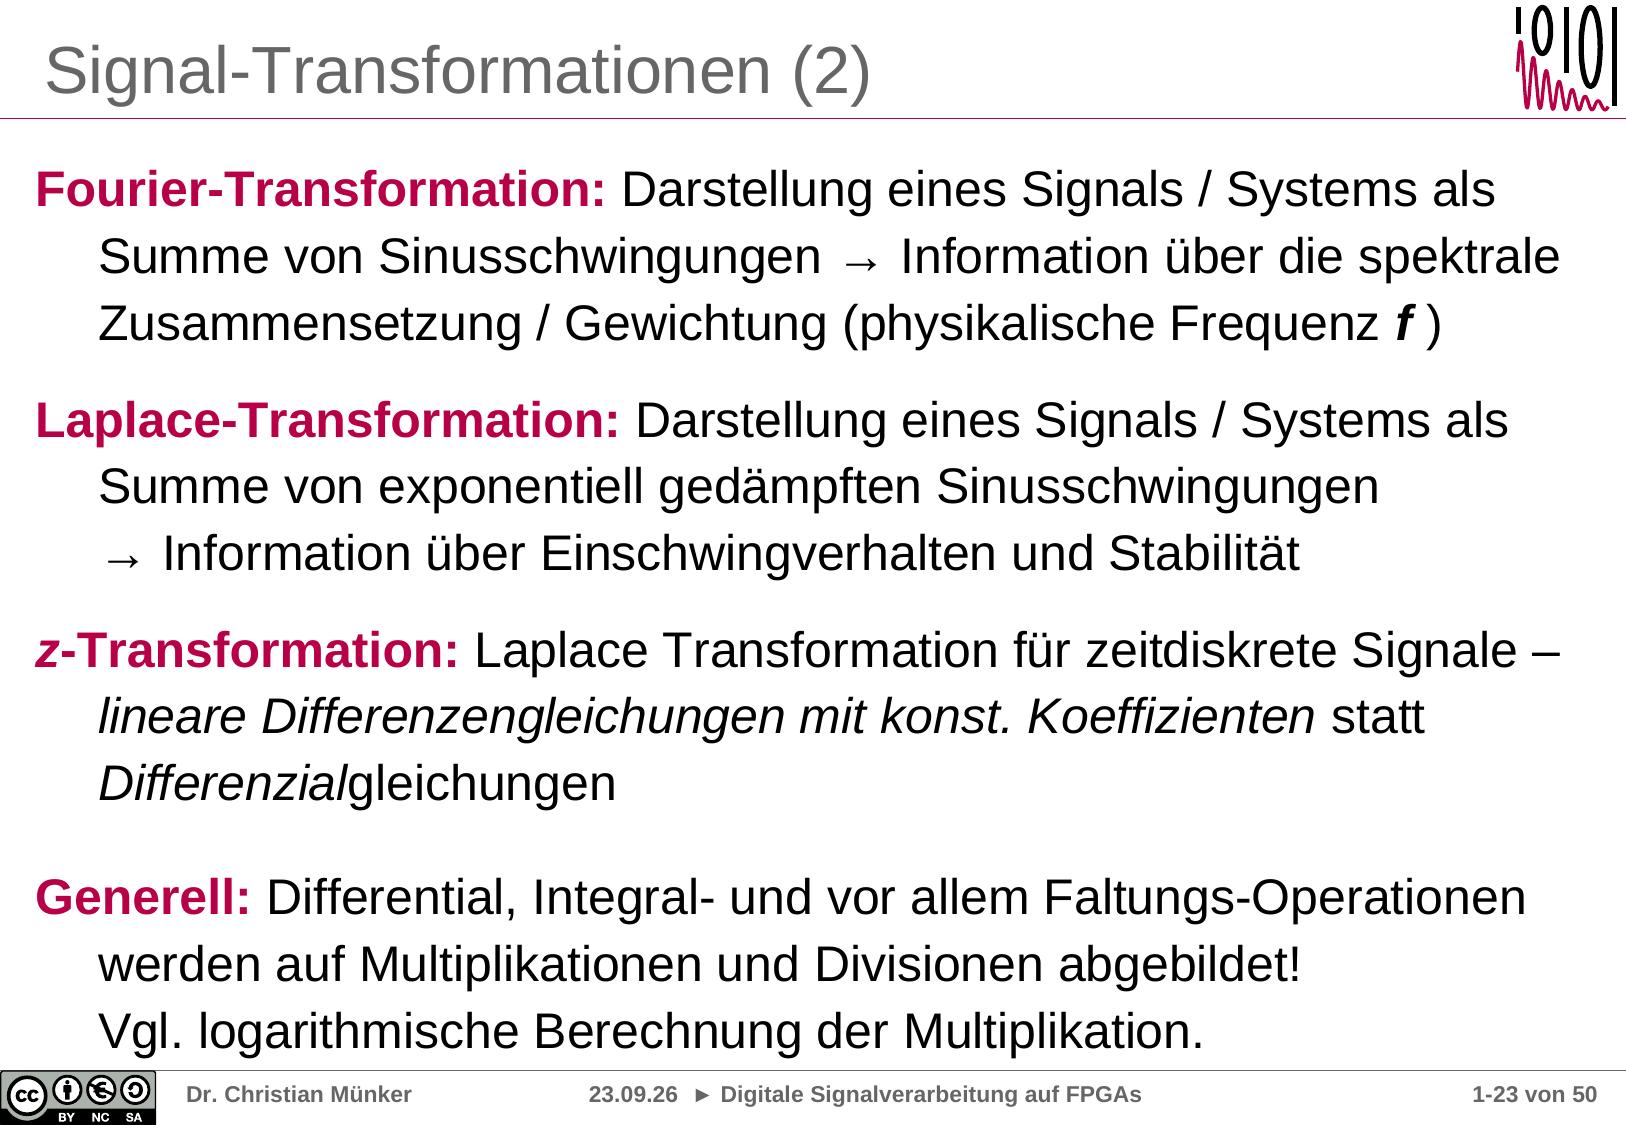

# Signal-Transformationen (2)
Fourier-Transformation: Darstellung eines Signals / Systems als Summe von Sinusschwingungen → Information über die spektrale Zusammensetzung / Gewichtung (physikalische Frequenz f )
Laplace-Transformation: Darstellung eines Signals / Systems als Summe von exponentiell gedämpften Sinusschwingungen
→ Information über Einschwingverhalten und Stabilität
z-Transformation: Laplace Transformation für zeitdiskrete Signale – lineare Differenzengleichungen mit konst. Koeffizienten statt Differenzialgleichungen
Generell: Differential, Integral- und vor allem Faltungs-Operationen werden auf Multiplikationen und Divisionen abgebildet!
Vgl. logarithmische Berechnung der Multiplikation.